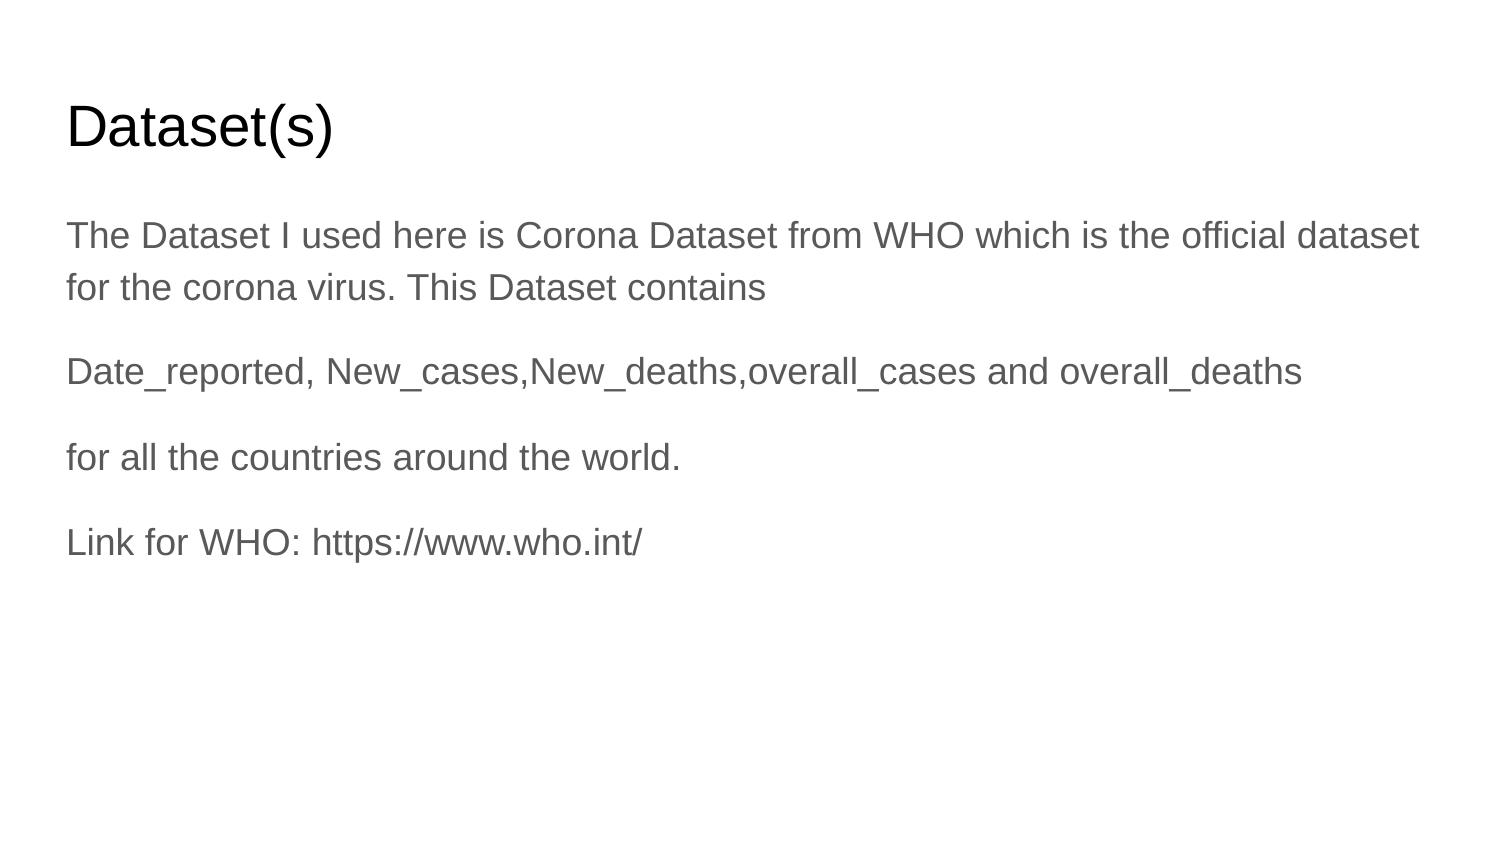

# Dataset(s)
The Dataset I used here is Corona Dataset from WHO which is the official dataset for the corona virus. This Dataset contains
Date_reported, New_cases,New_deaths,overall_cases and overall_deaths
for all the countries around the world.
Link for WHO: https://www.who.int/